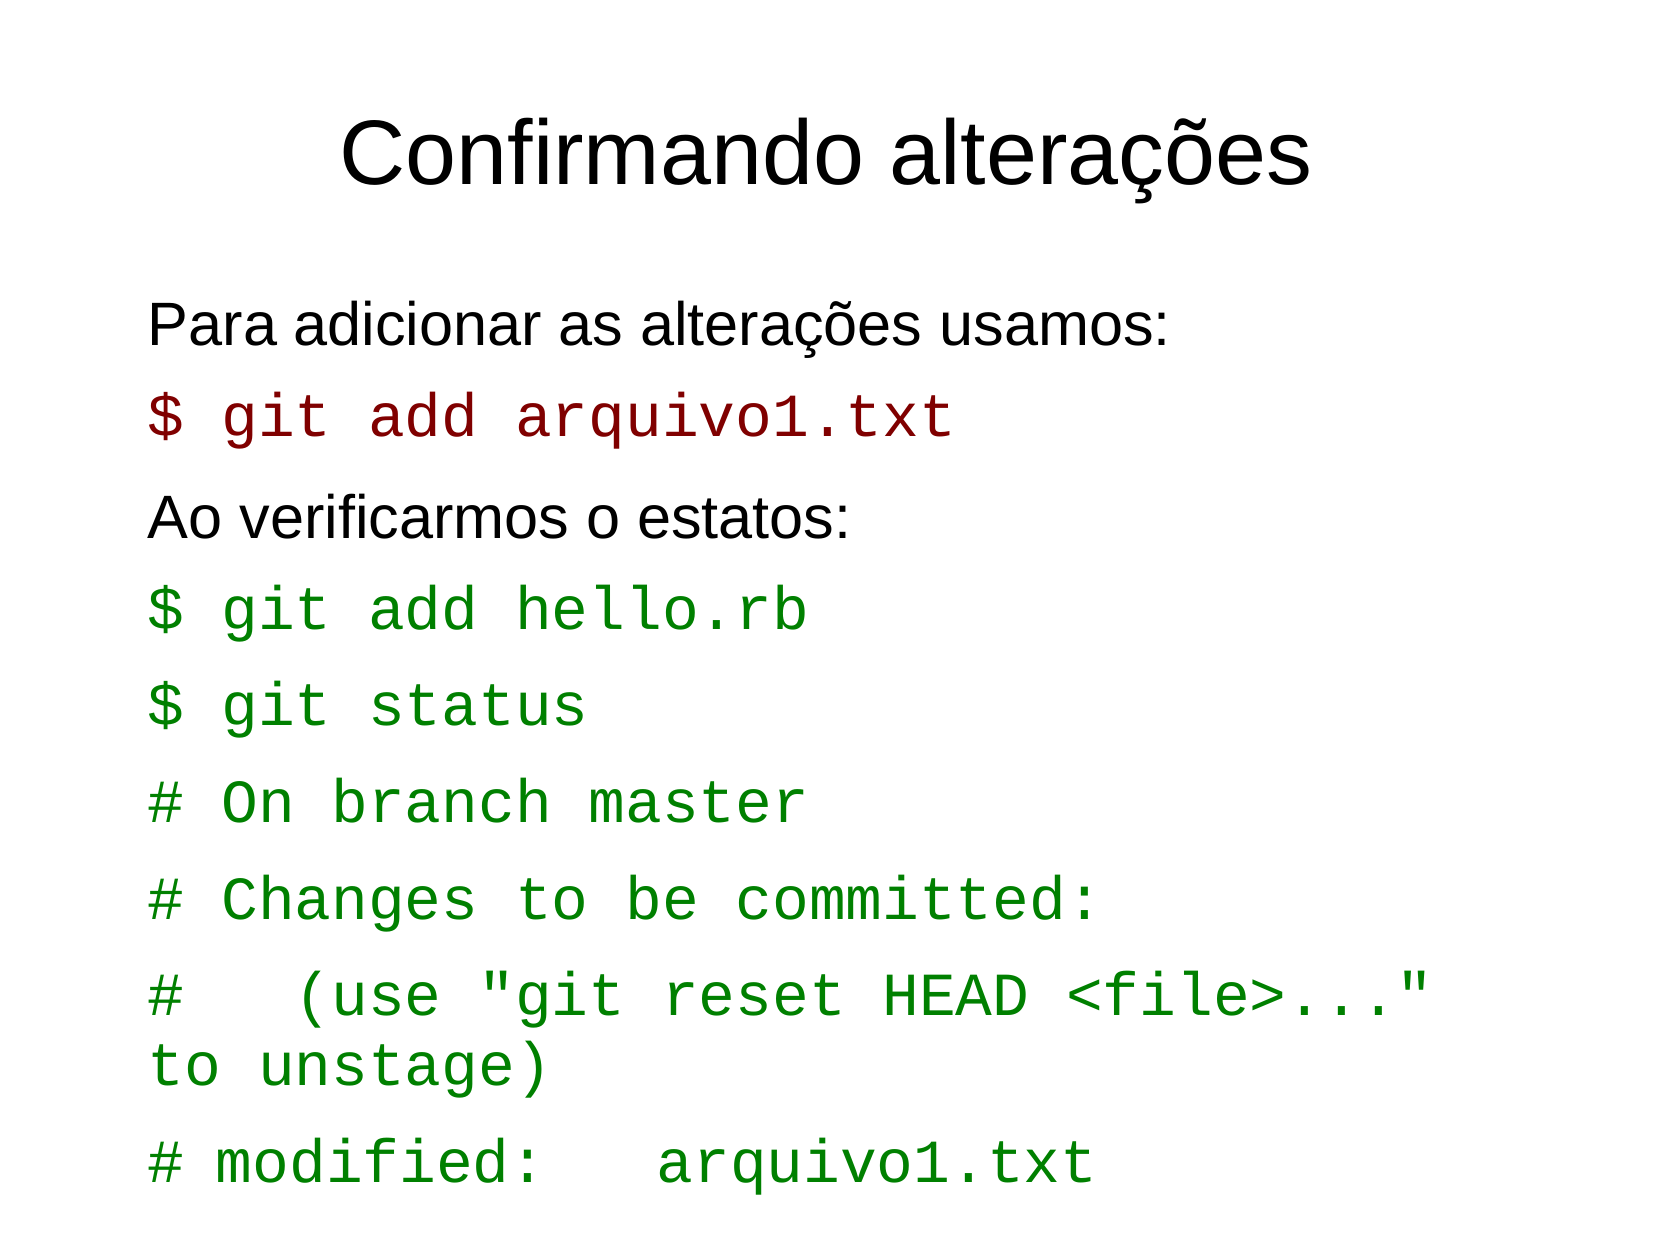

# Confirmando alterações
Para adicionar as alterações usamos:
$ git add arquivo1.txt
Ao verificarmos o estatos:
$ git add hello.rb
$ git status
# On branch master
# Changes to be committed:
# (use "git reset HEAD <file>..." to unstage)
#	modified: arquivo1.txt